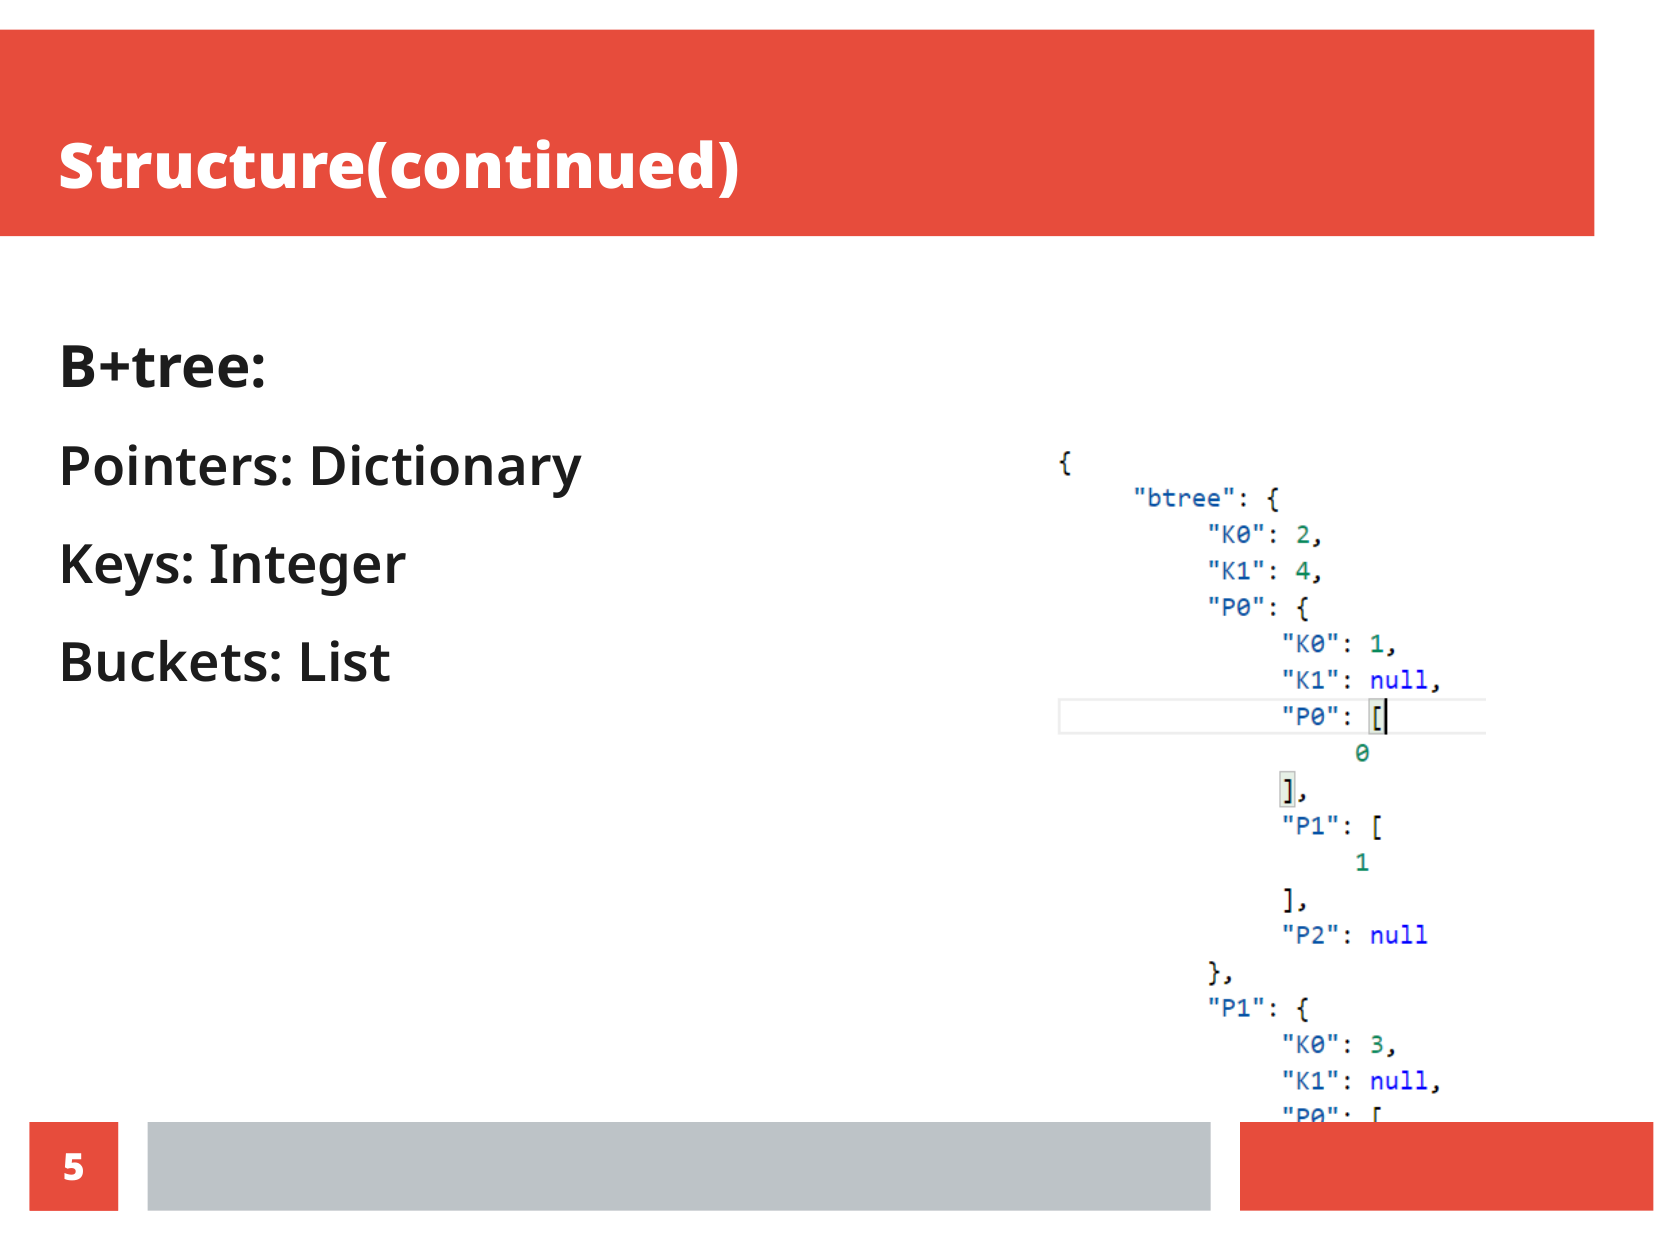

# Structure(continued)
B+tree:
Pointers: Dictionary
Keys: Integer
Buckets: List
5